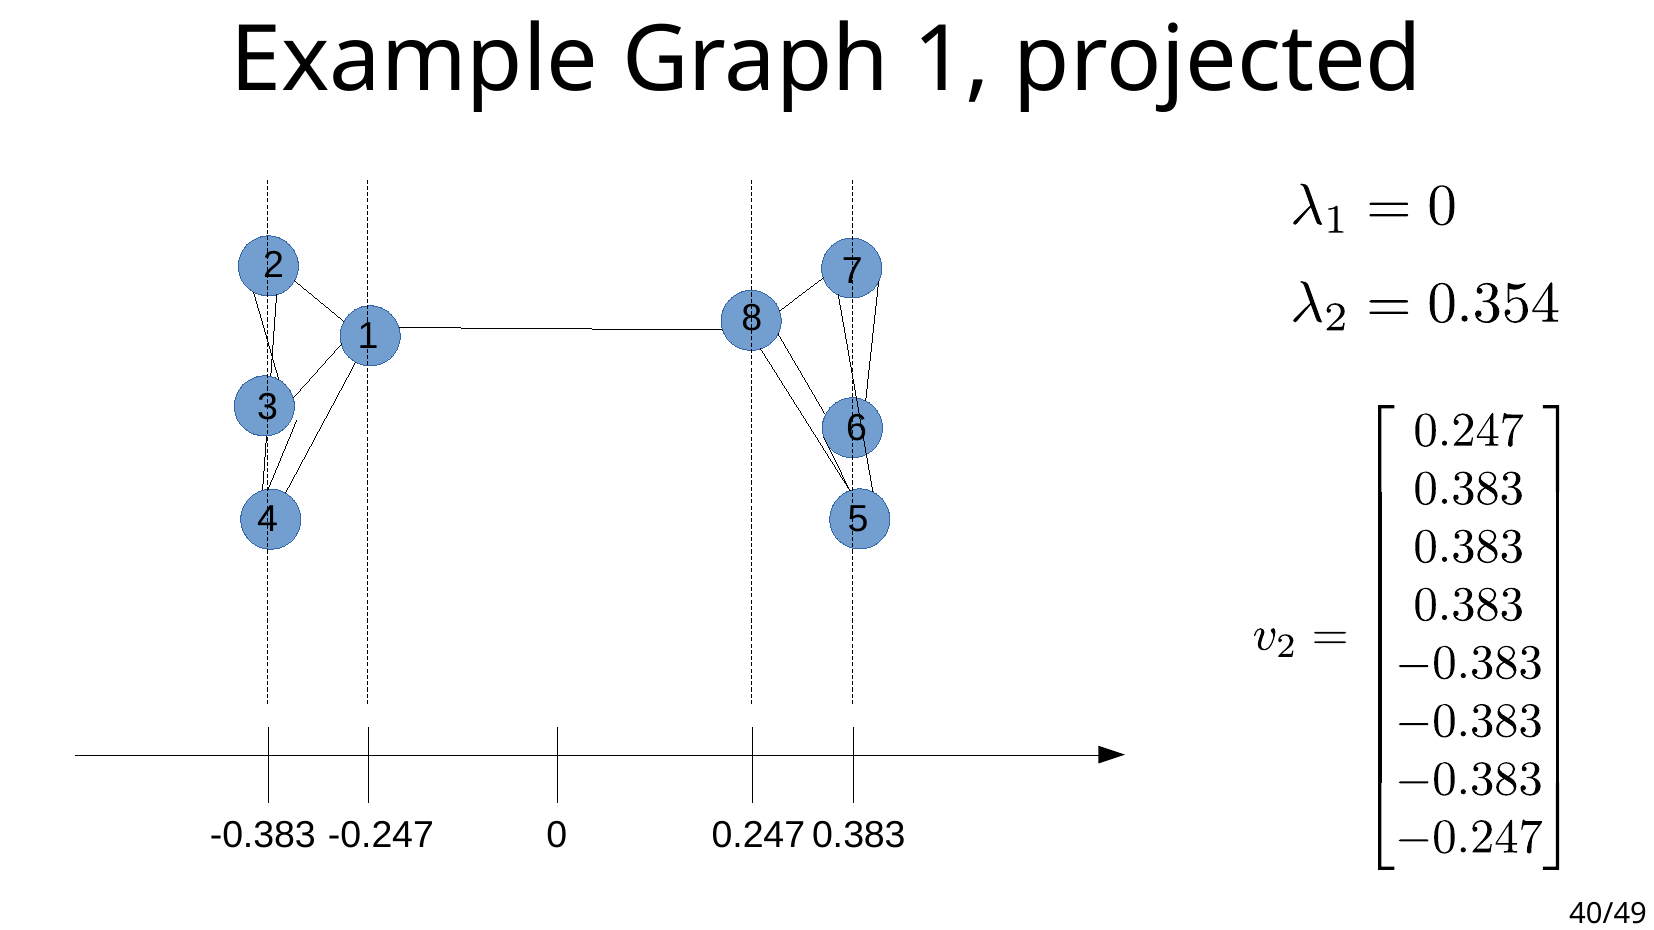

# Example Graph 1, projected
2
7
8
1
3
6
4
5
-0.383
-0.247
0
0.247
0.383
40